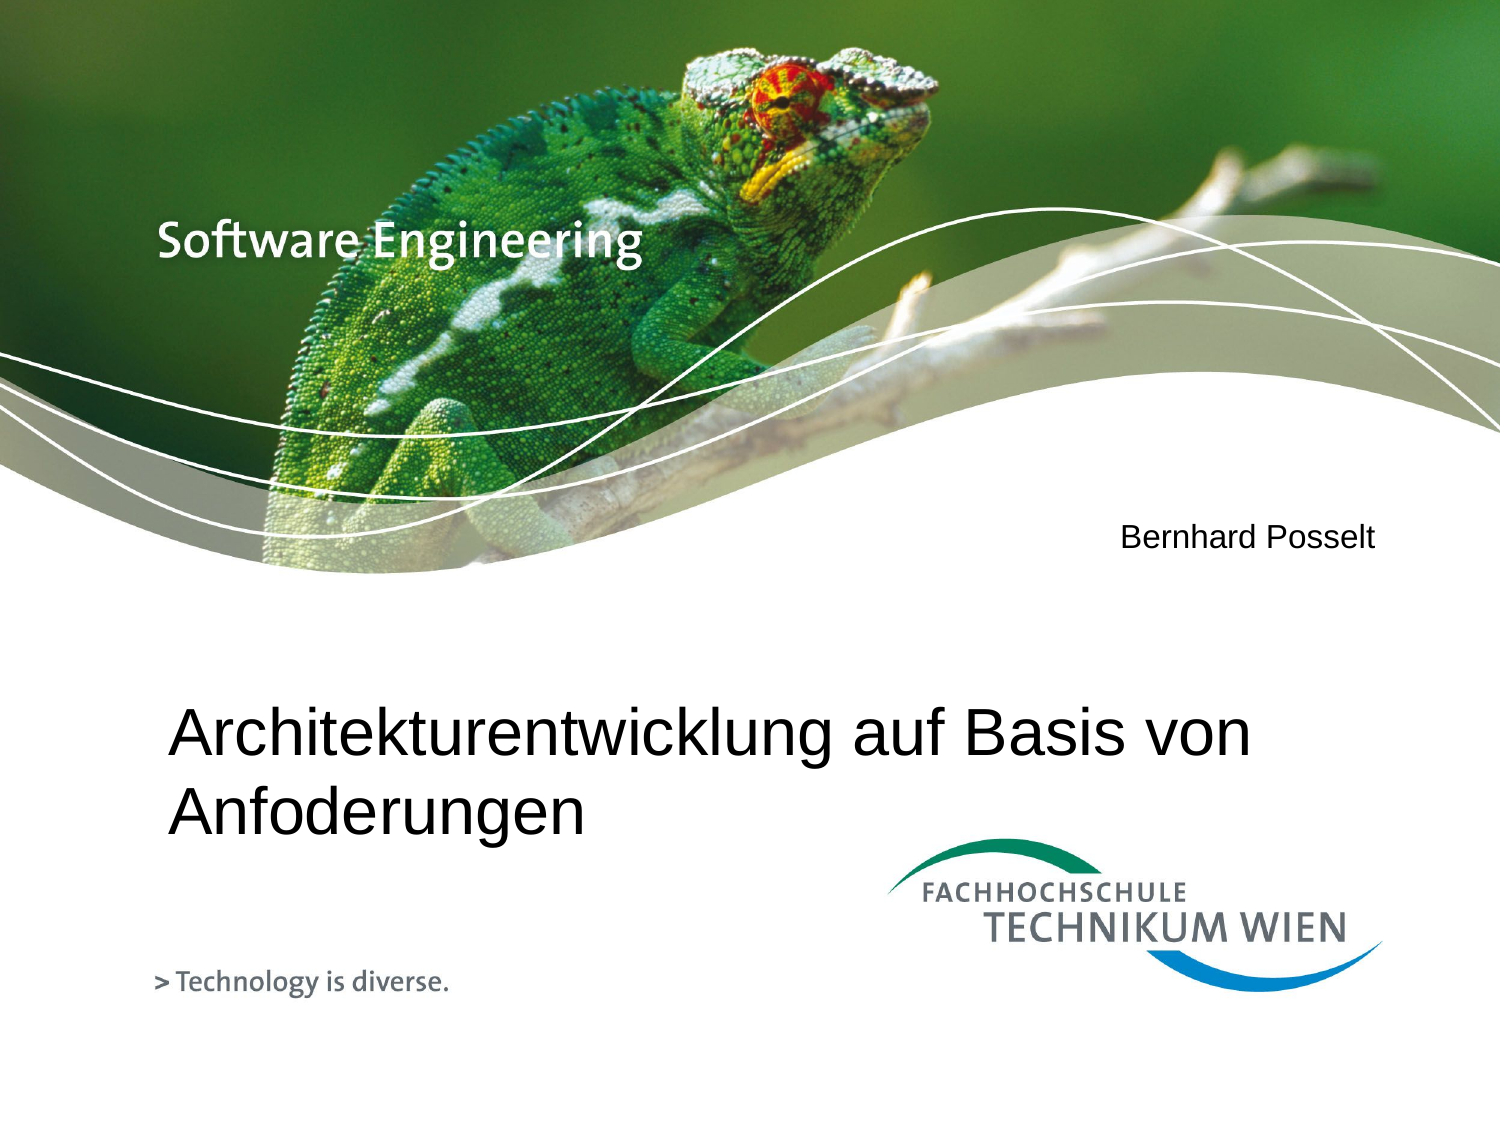

Bernhard Posselt
# Architekturentwicklung auf Basis von Anfoderungen